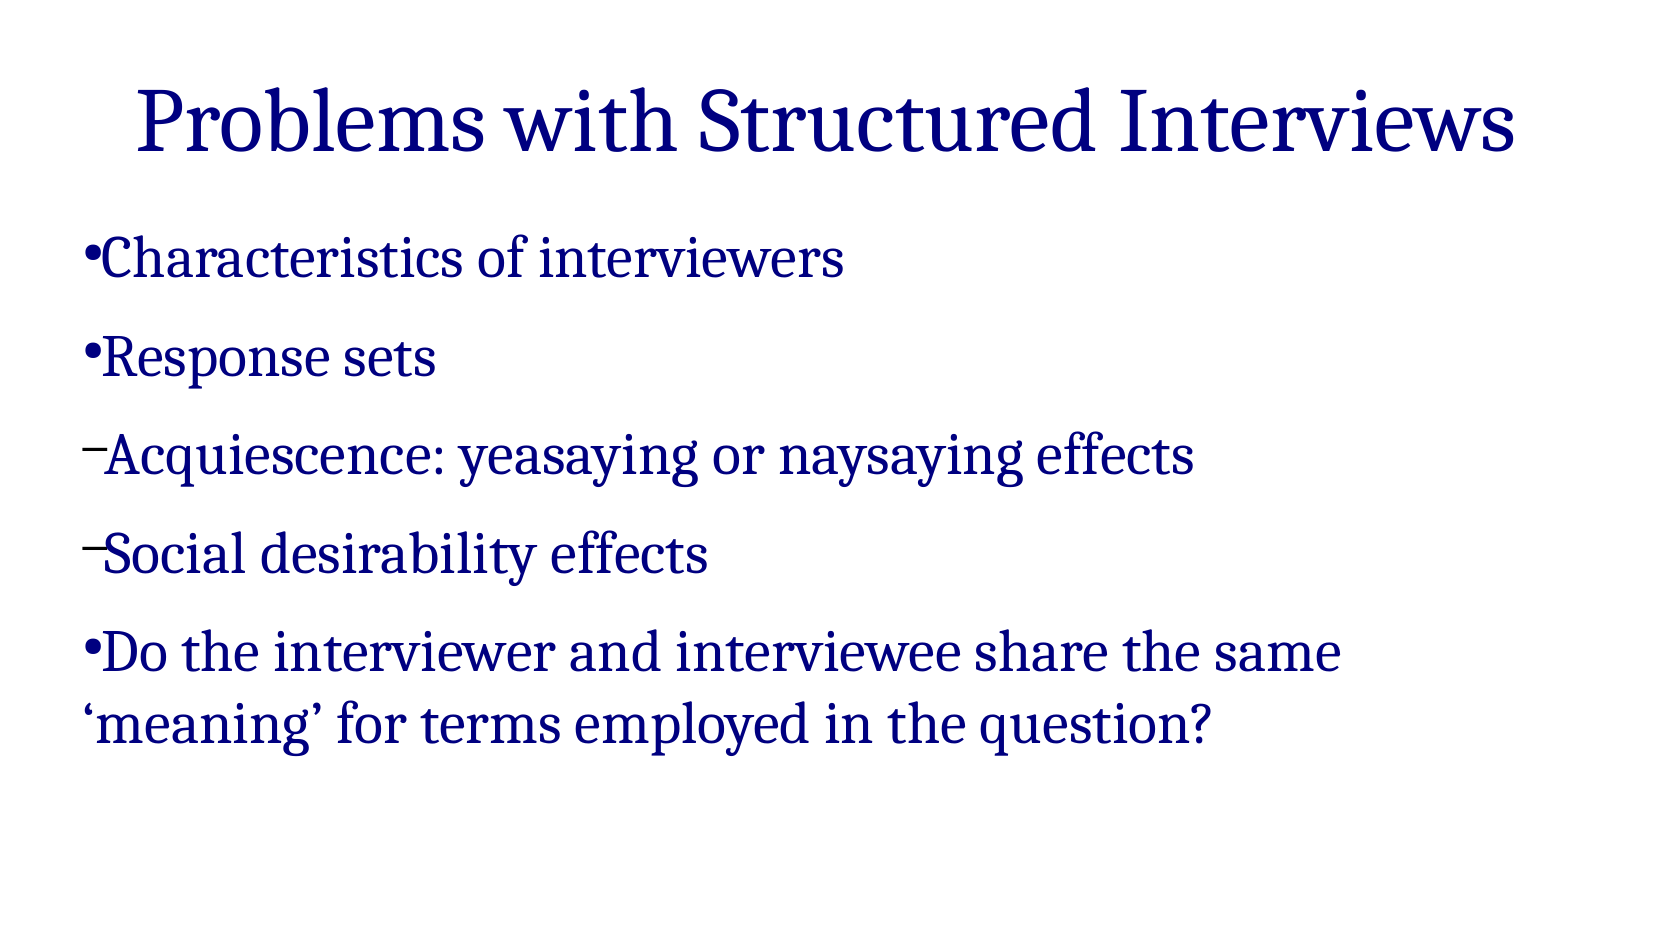

# Problems with Structured Interviews
Characteristics of interviewers
Response sets
Acquiescence: yeasaying or naysaying effects
Social desirability effects
Do the interviewer and interviewee share the same ‘meaning’ for terms employed in the question?